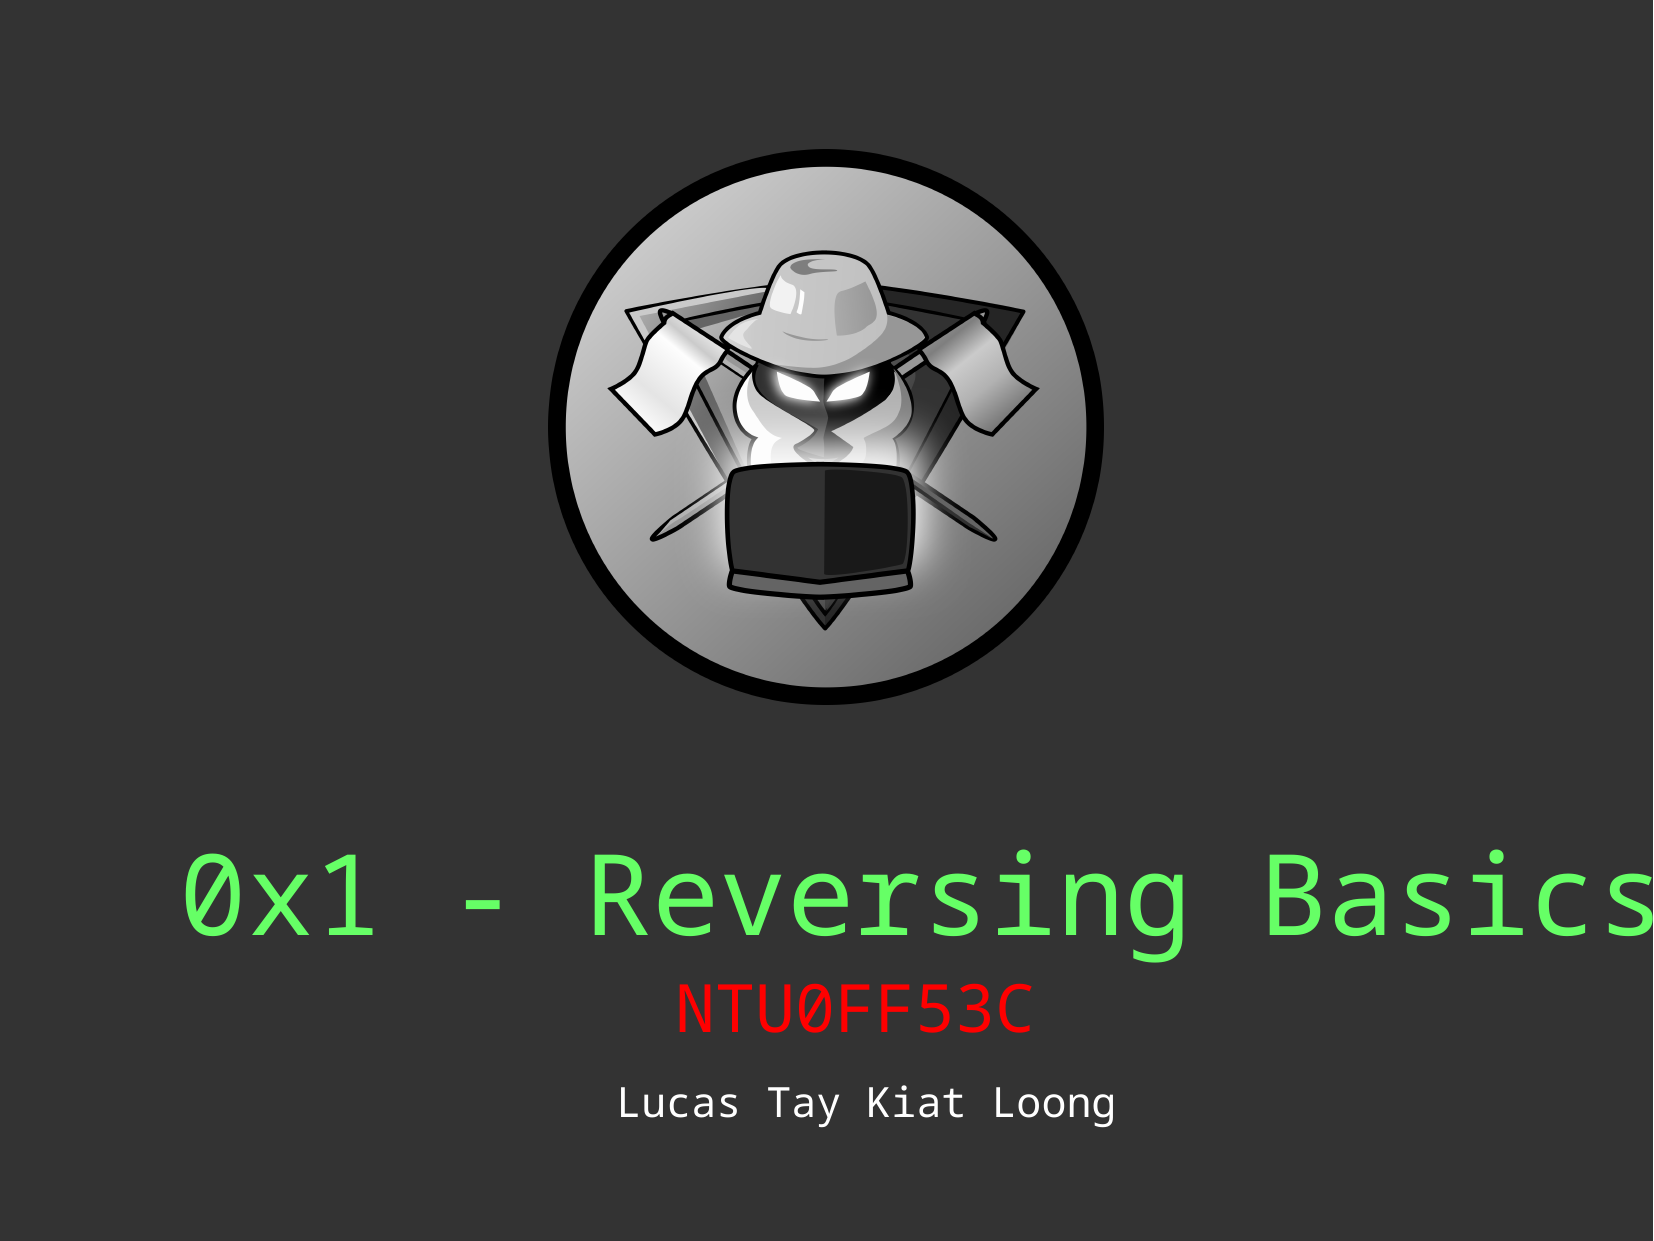

0x1 - Reversing Basics
NTU0FF53C
Lucas Tay Kiat Loong